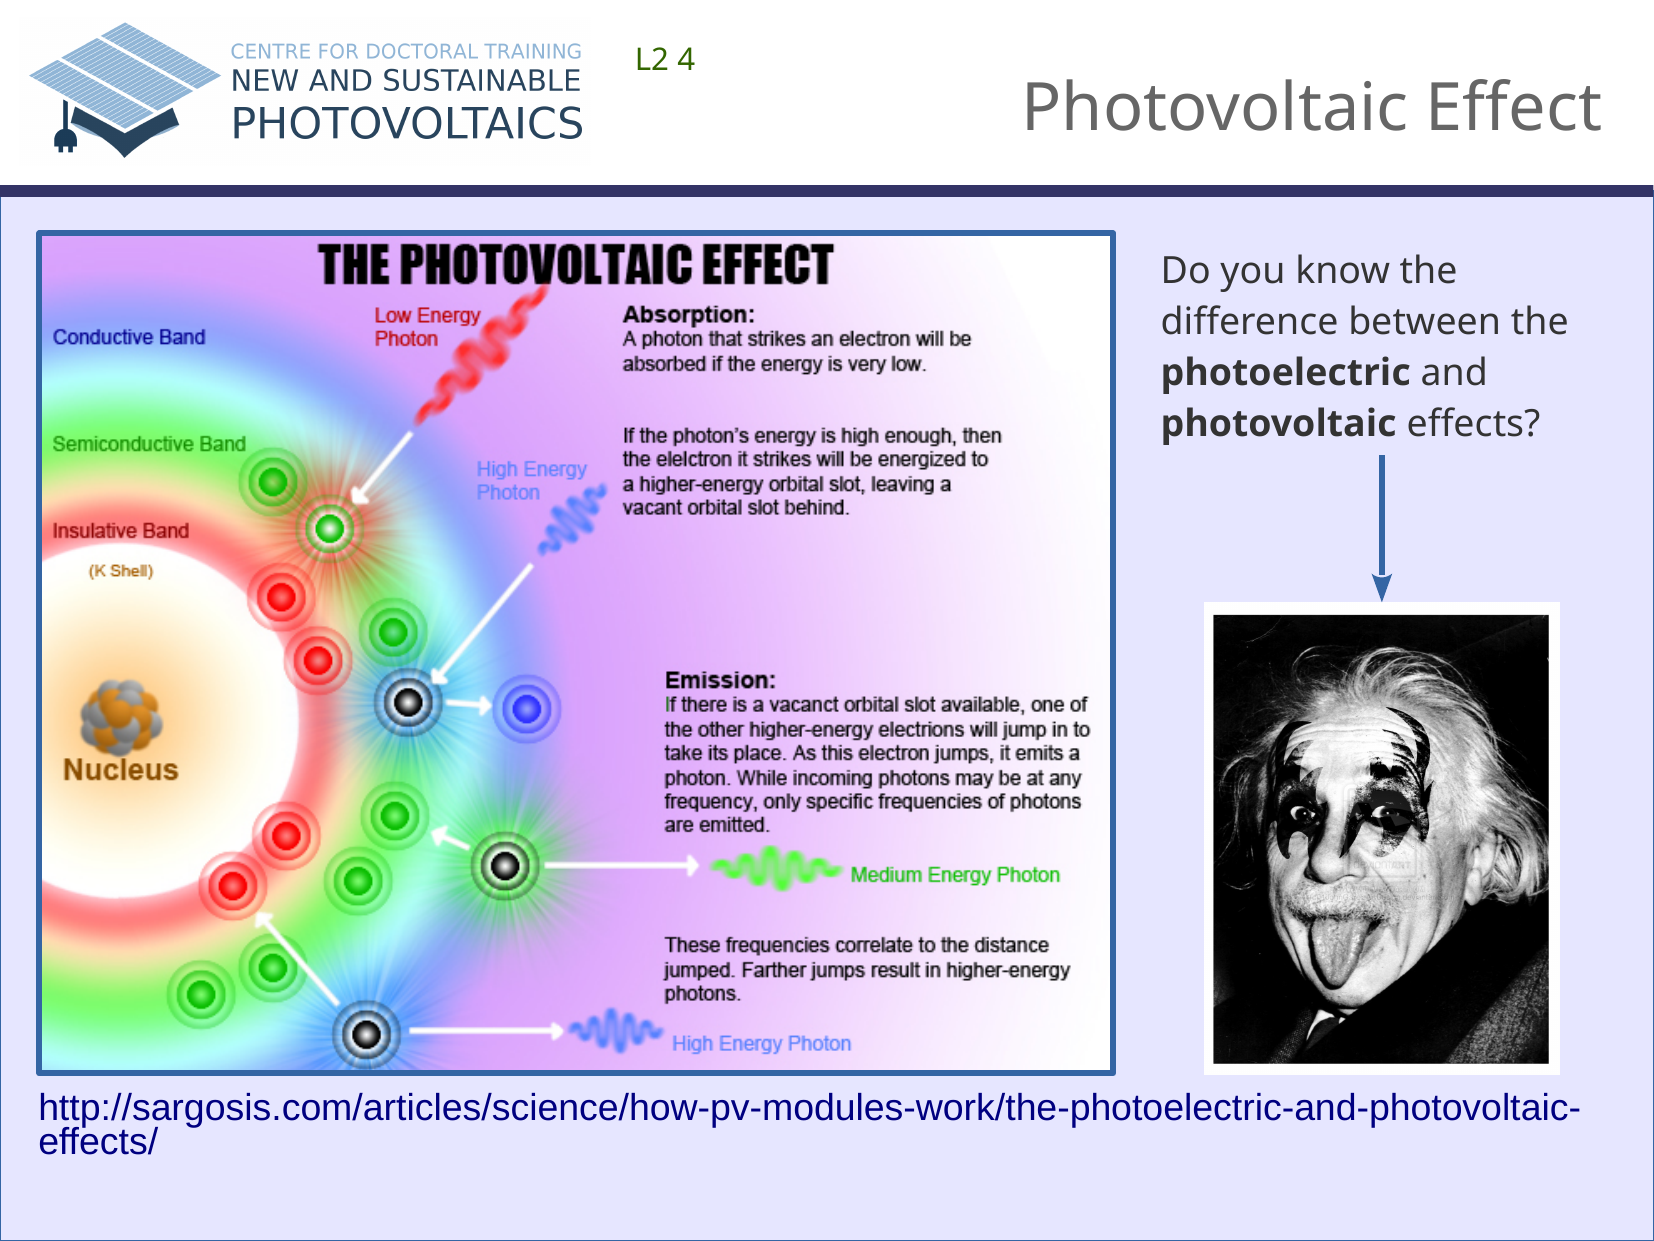

L2 4
Photovoltaic Effect
Do you know the difference between the photoelectric and photovoltaic effects?
http://sargosis.com/articles/science/how-pv-modules-work/the-photoelectric-and-photovoltaic-effects/